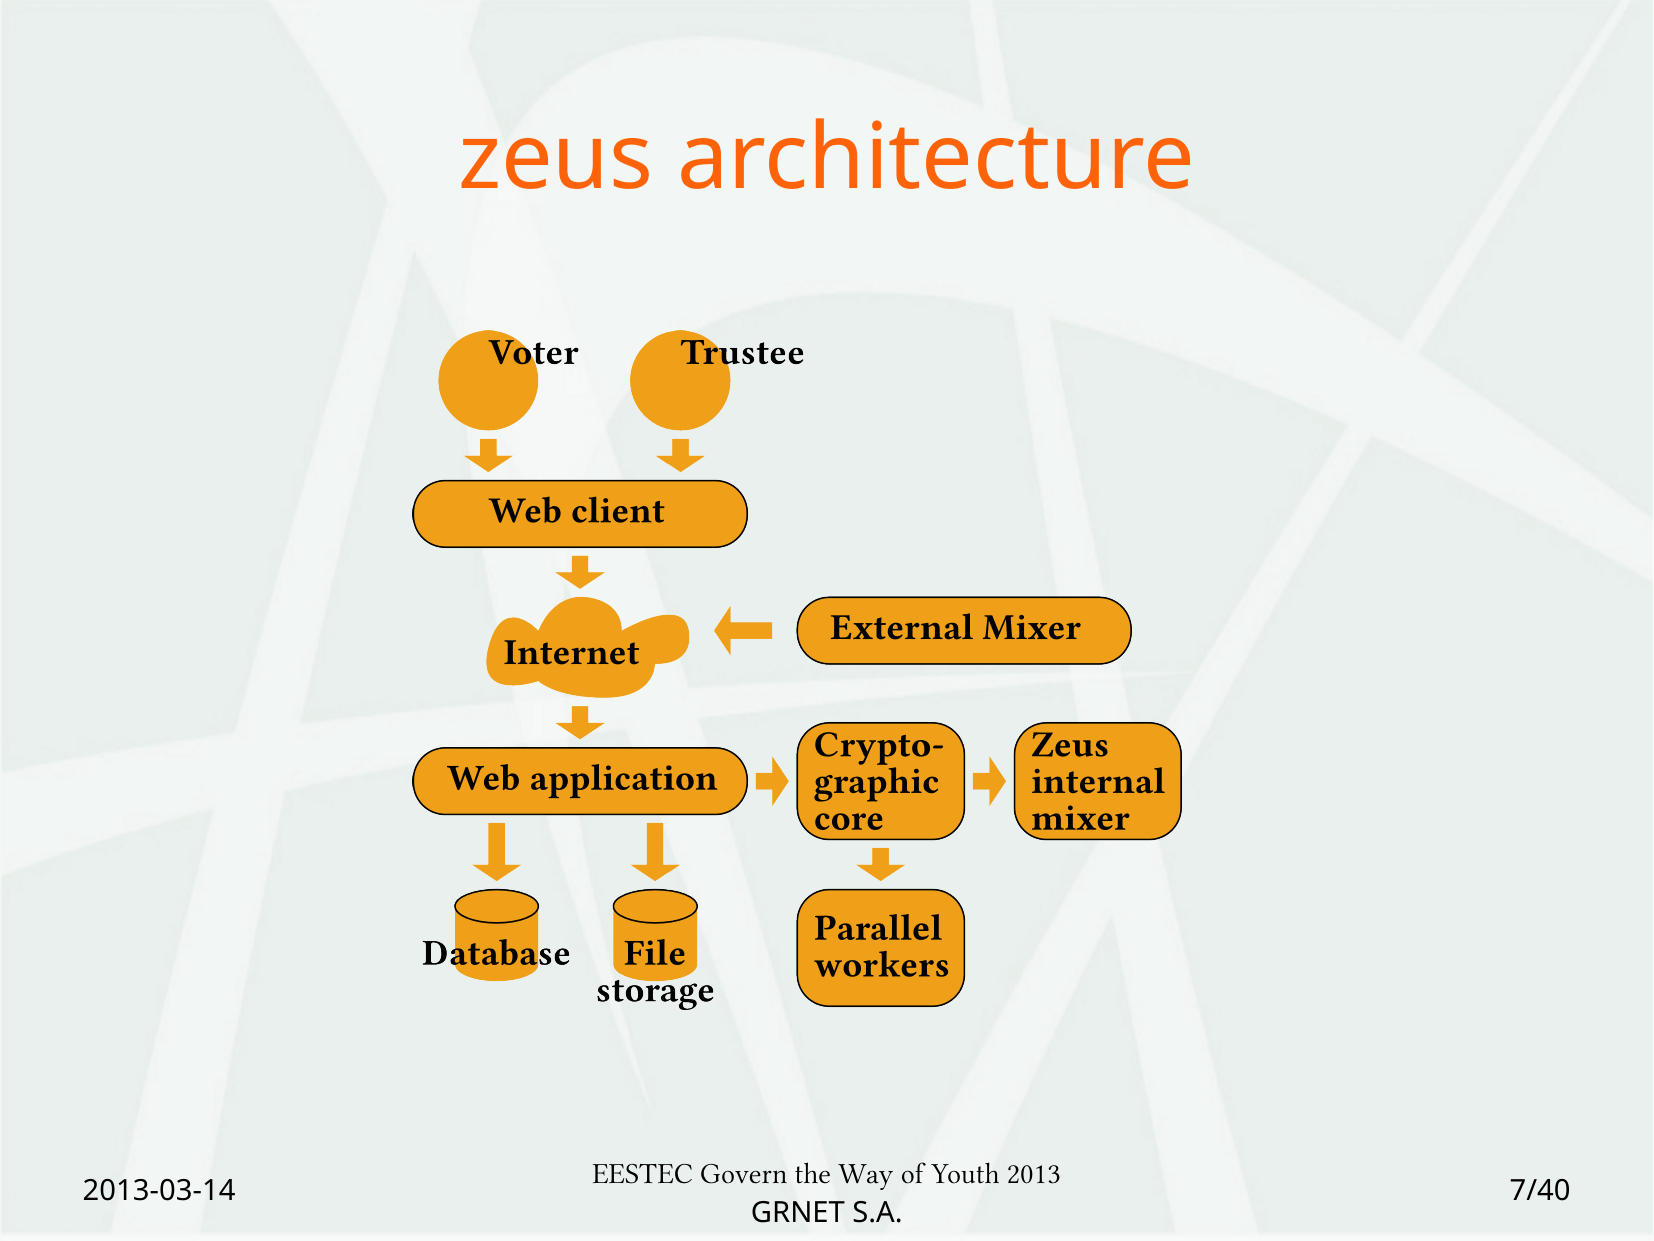

# zeus architecture
GRNET S.A.
2013-03-14
7